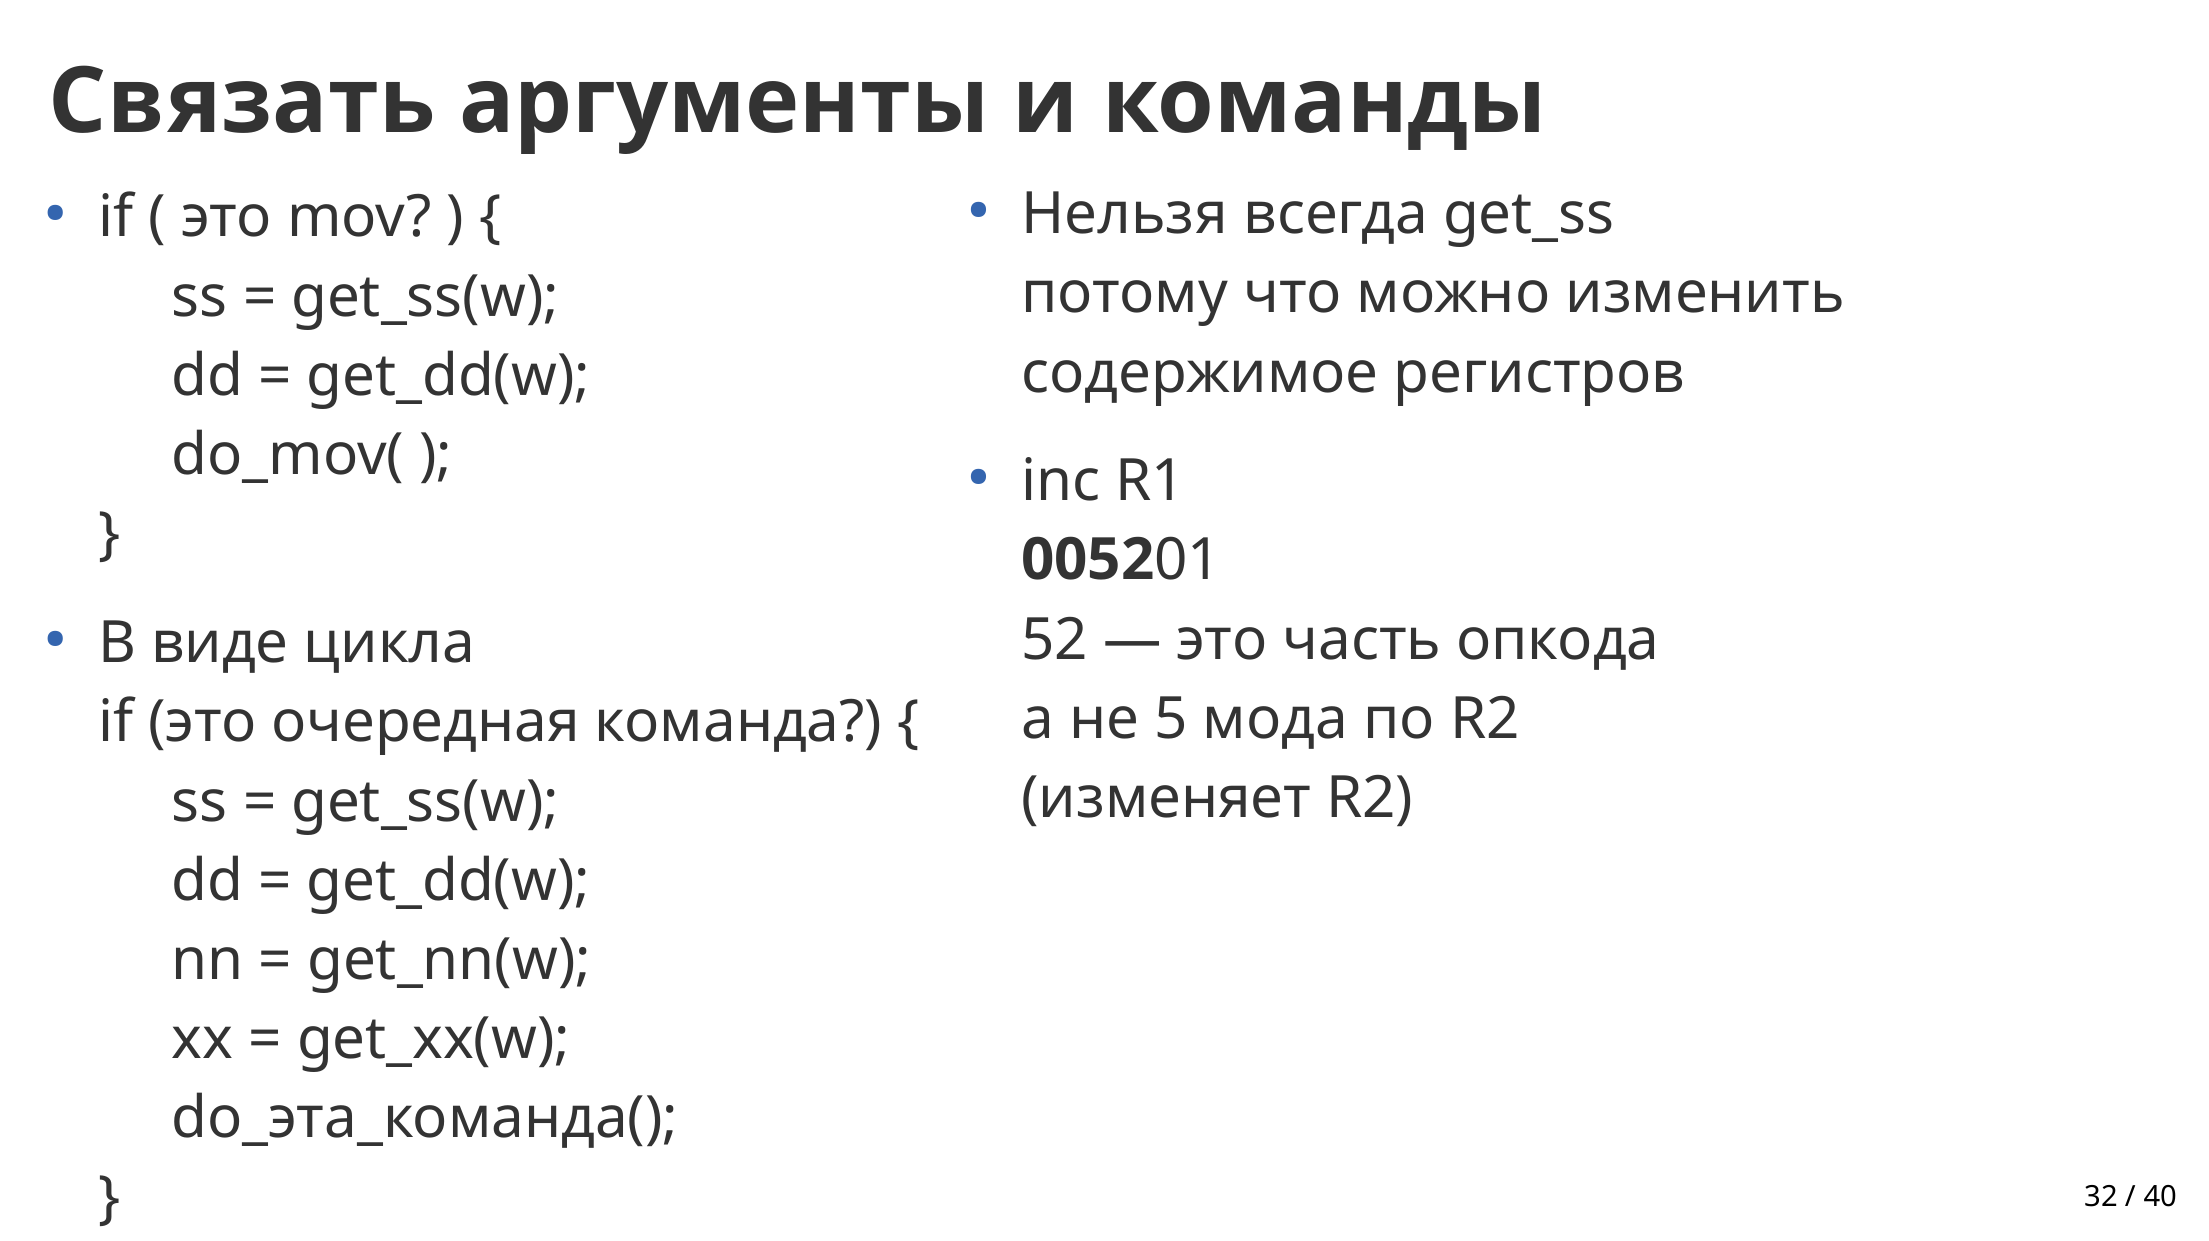

# Связать аргументы и команды
Нельзя всегда get_ss
потому что можно изменить
содержимое регистров
inc R1
005201
52 — это часть опкода
а не 5 мода по R2
(изменяет R2)
if ( это mov? ) {
	ss = get_ss(w);
	dd = get_dd(w);
	do_mov( );
}
В виде цикла
if (это очередная команда?) {
	ss = get_ss(w);
	dd = get_dd(w);
	nn = get_nn(w);
	xx = get_xx(w);
	do_эта_команда();
}
32